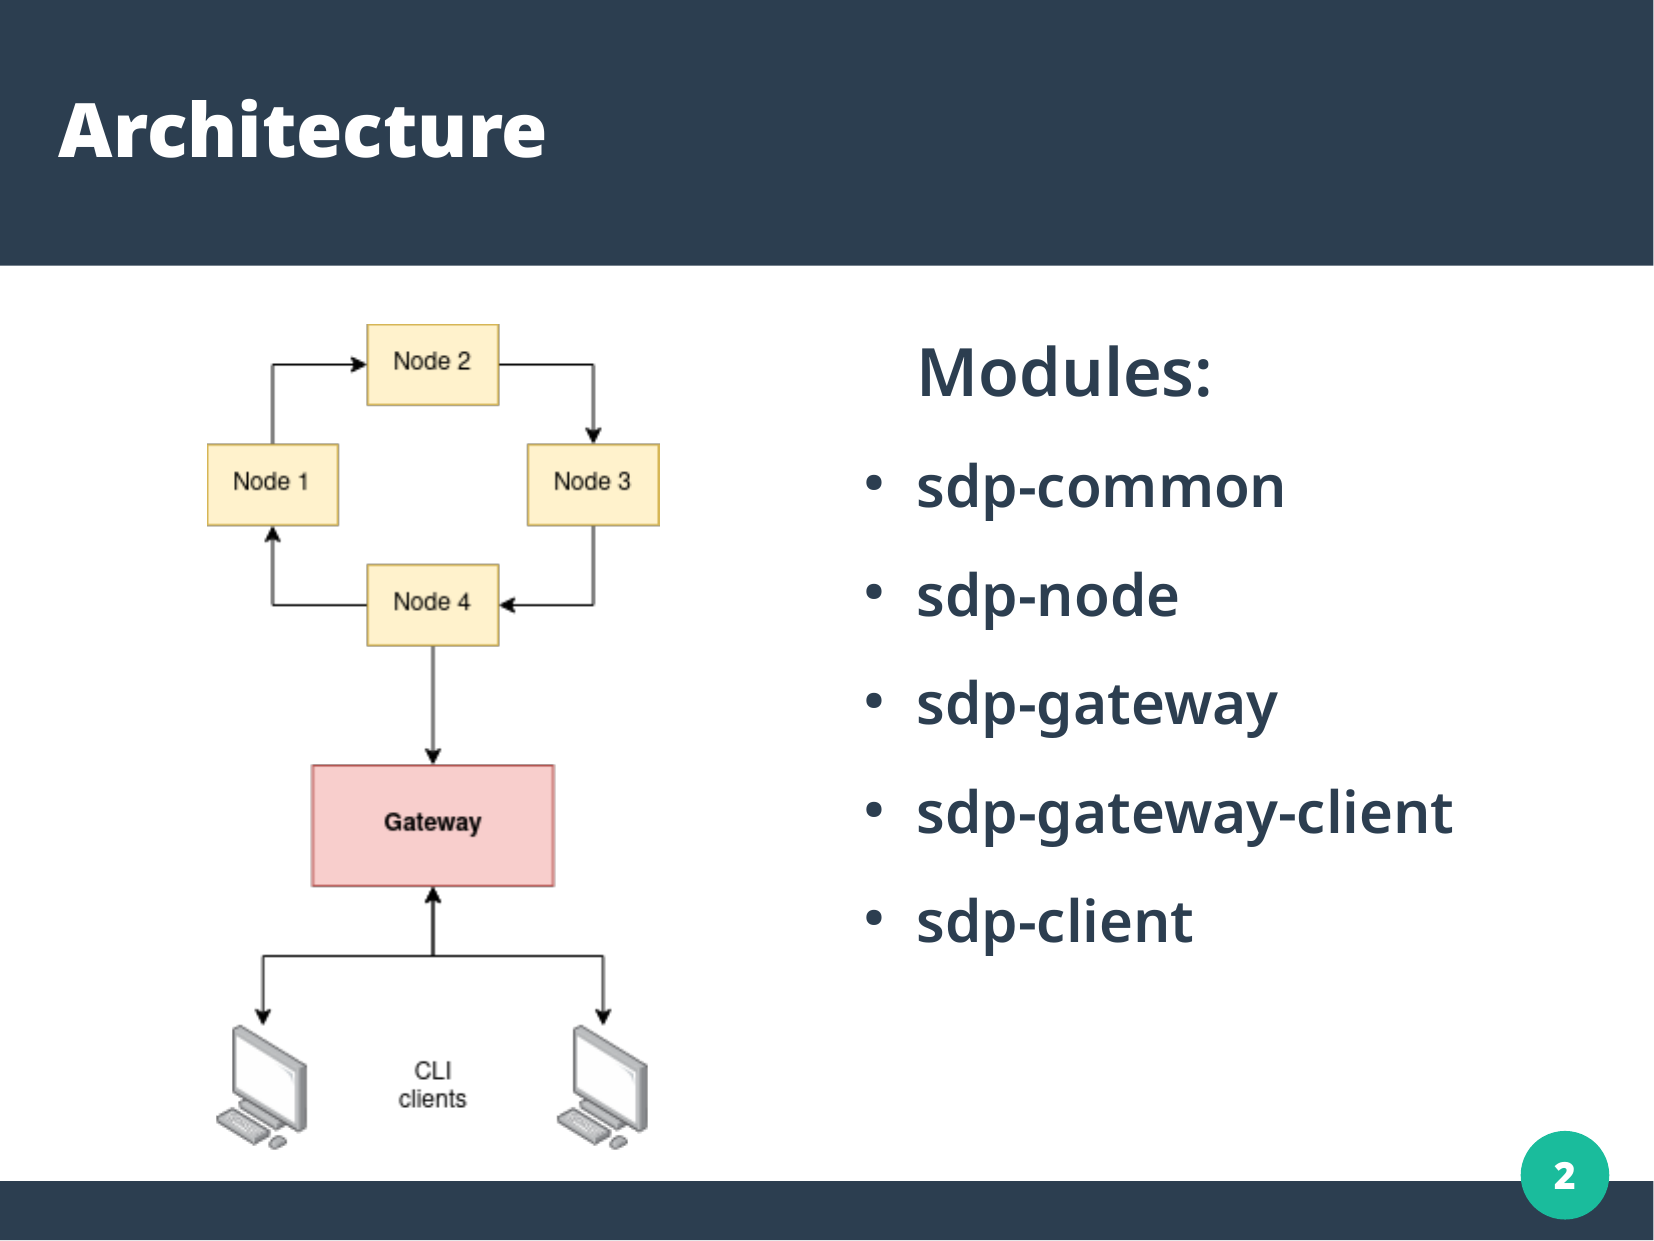

# Architecture
Modules:
sdp-common
sdp-node
sdp-gateway
sdp-gateway-client
sdp-client
2